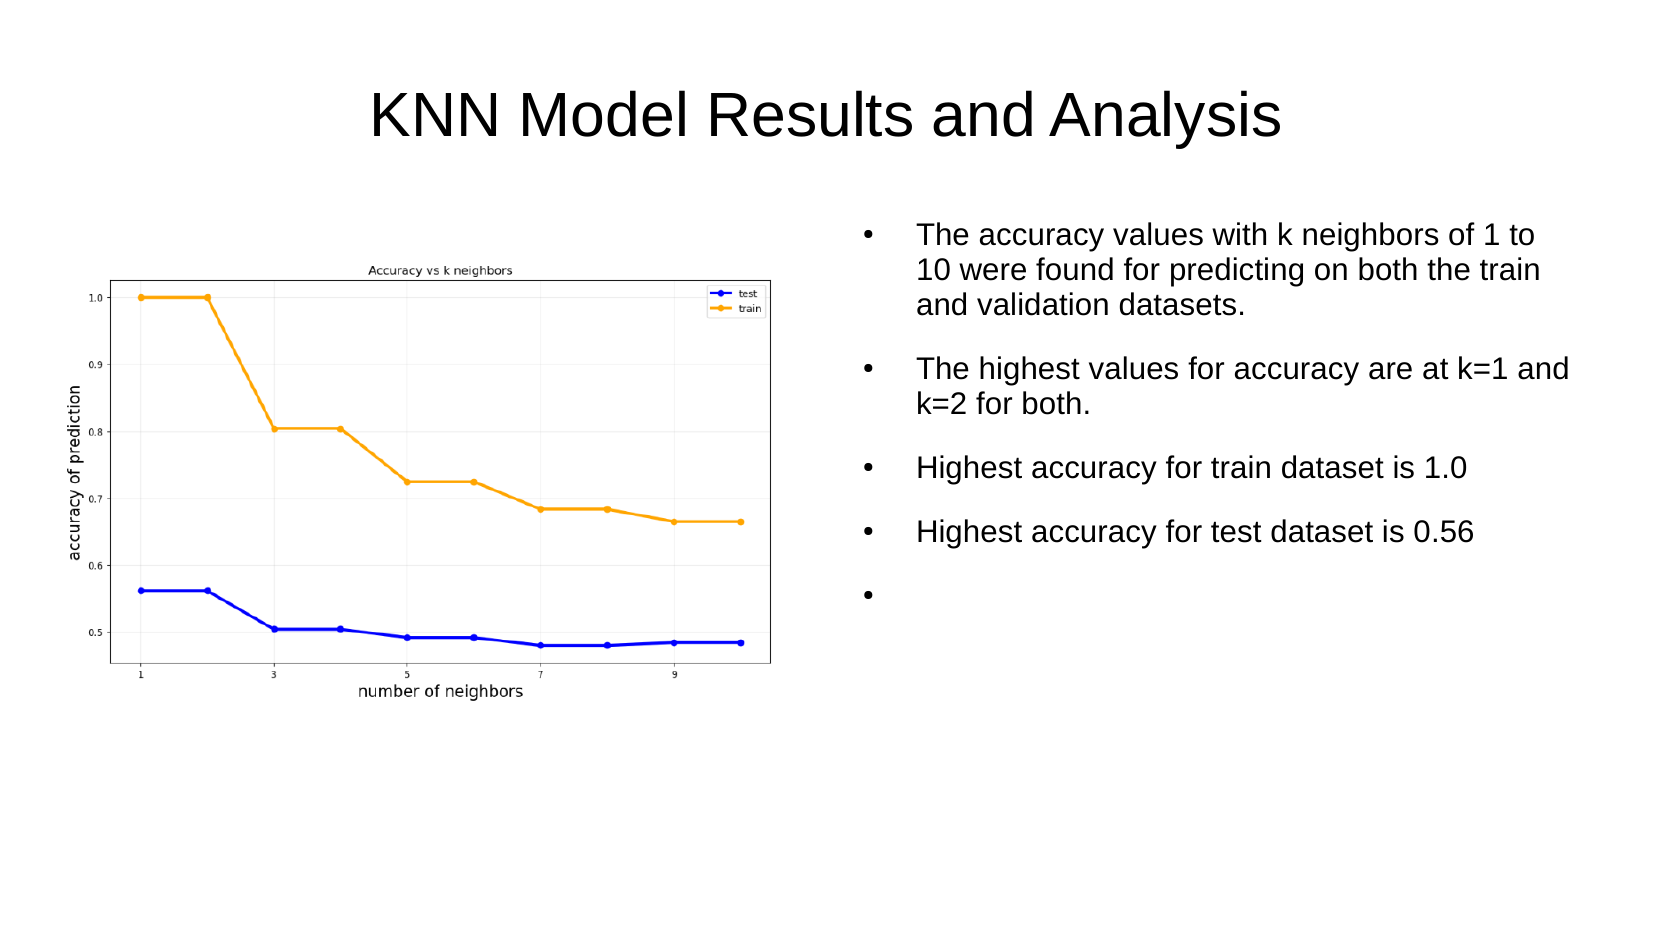

# KNN Model Results and Analysis
The accuracy values with k neighbors of 1 to 10 were found for predicting on both the train and validation datasets.
The highest values for accuracy are at k=1 and k=2 for both.
Highest accuracy for train dataset is 1.0
Highest accuracy for test dataset is 0.56